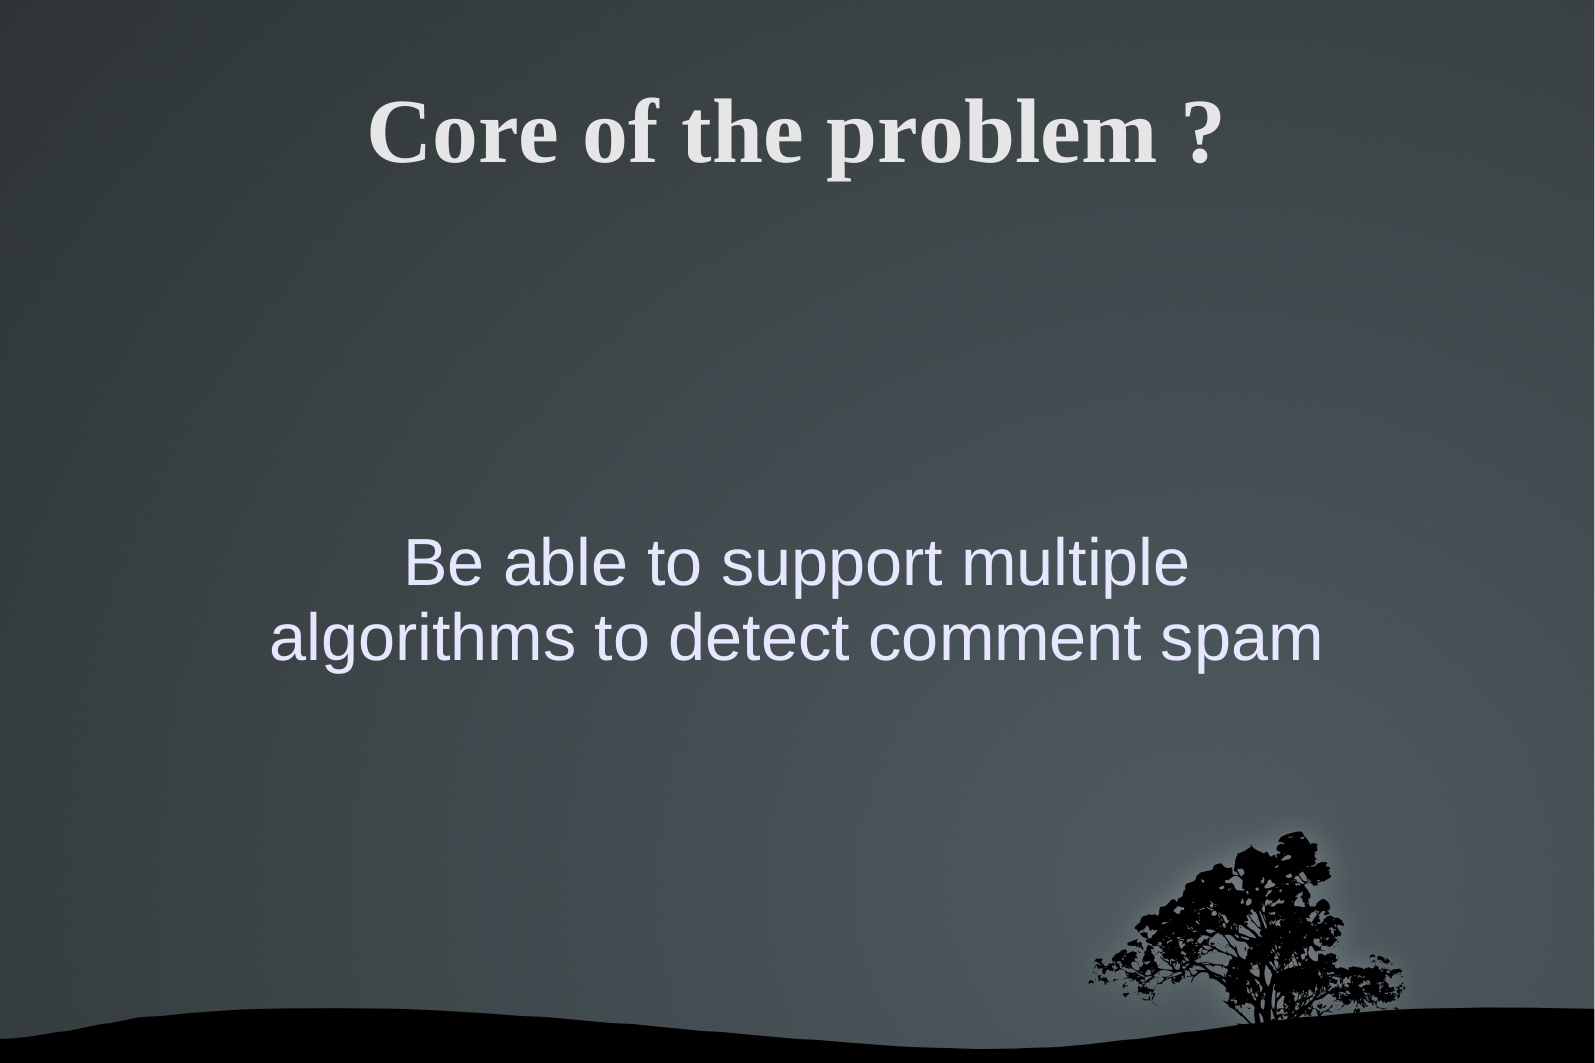

# Core of the problem ?
Be able to support multiple
algorithms to detect comment spam